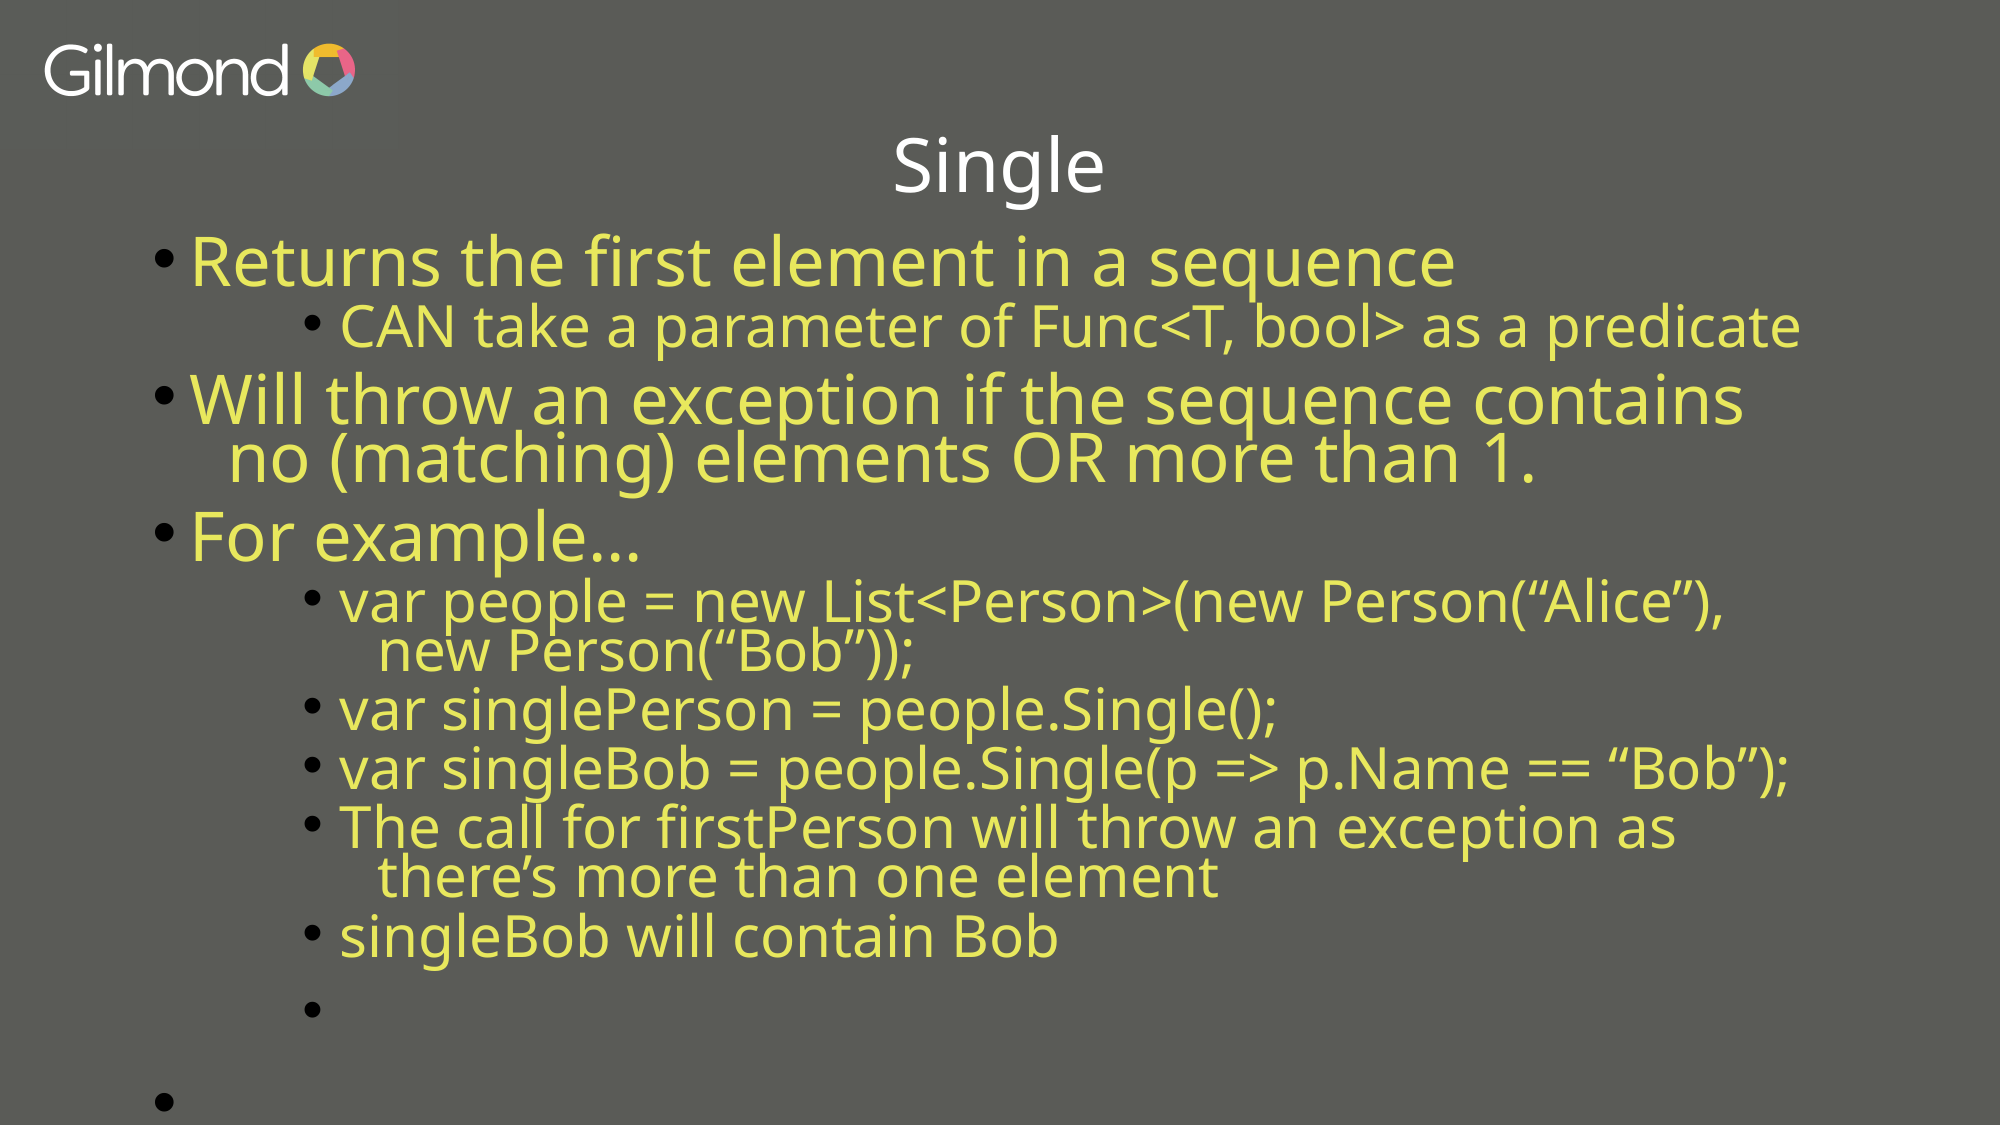

# Single
Returns the first element in a sequence
CAN take a parameter of Func<T, bool> as a predicate
Will throw an exception if the sequence contains no (matching) elements OR more than 1.
For example…
var people = new List<Person>(new Person(“Alice”), new Person(“Bob”));
var singlePerson = people.Single();
var singleBob = people.Single(p => p.Name == “Bob”);
The call for firstPerson will throw an exception as there’s more than one element
singleBob will contain Bob